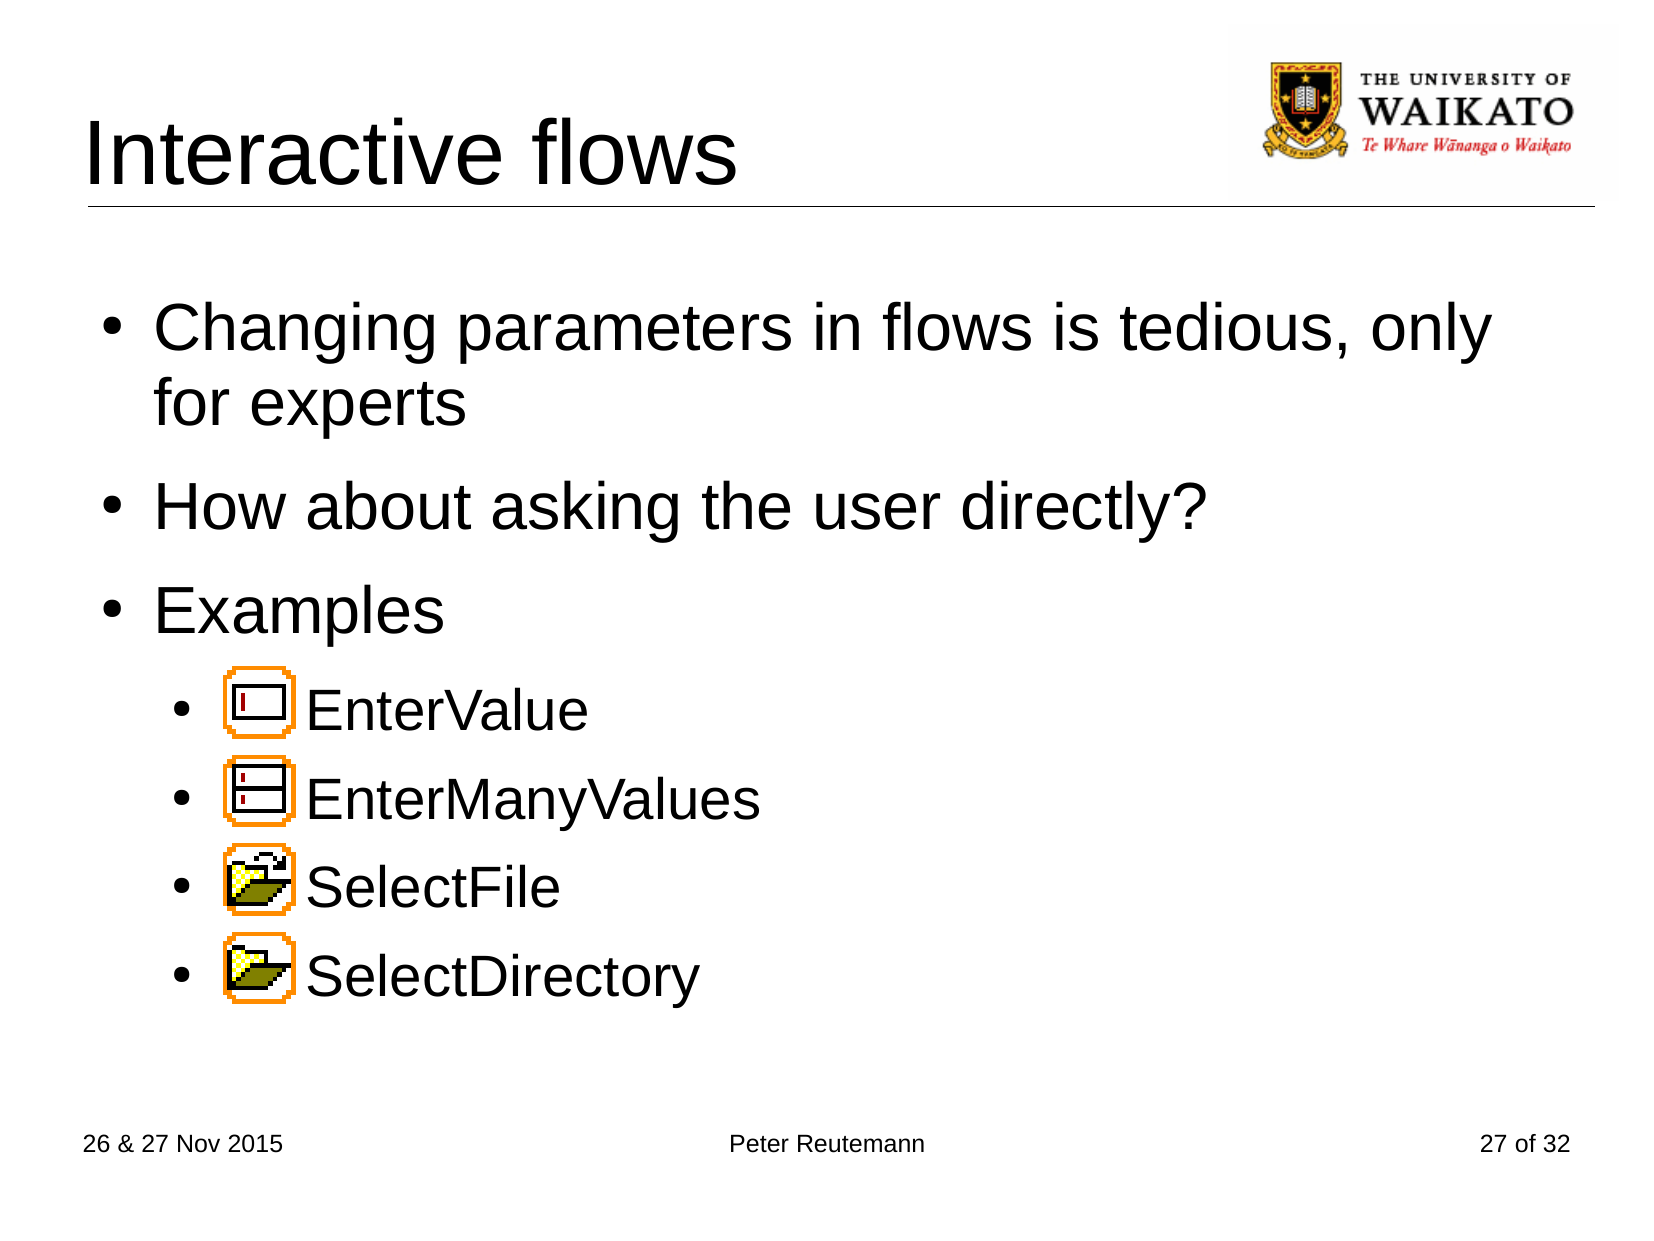

# Interactive flows
Changing parameters in flows is tedious, only for experts
How about asking the user directly?
Examples
 EnterValue
 EnterManyValues
 SelectFile
 SelectDirectory
26 & 27 Nov 2015
Peter Reutemann
27